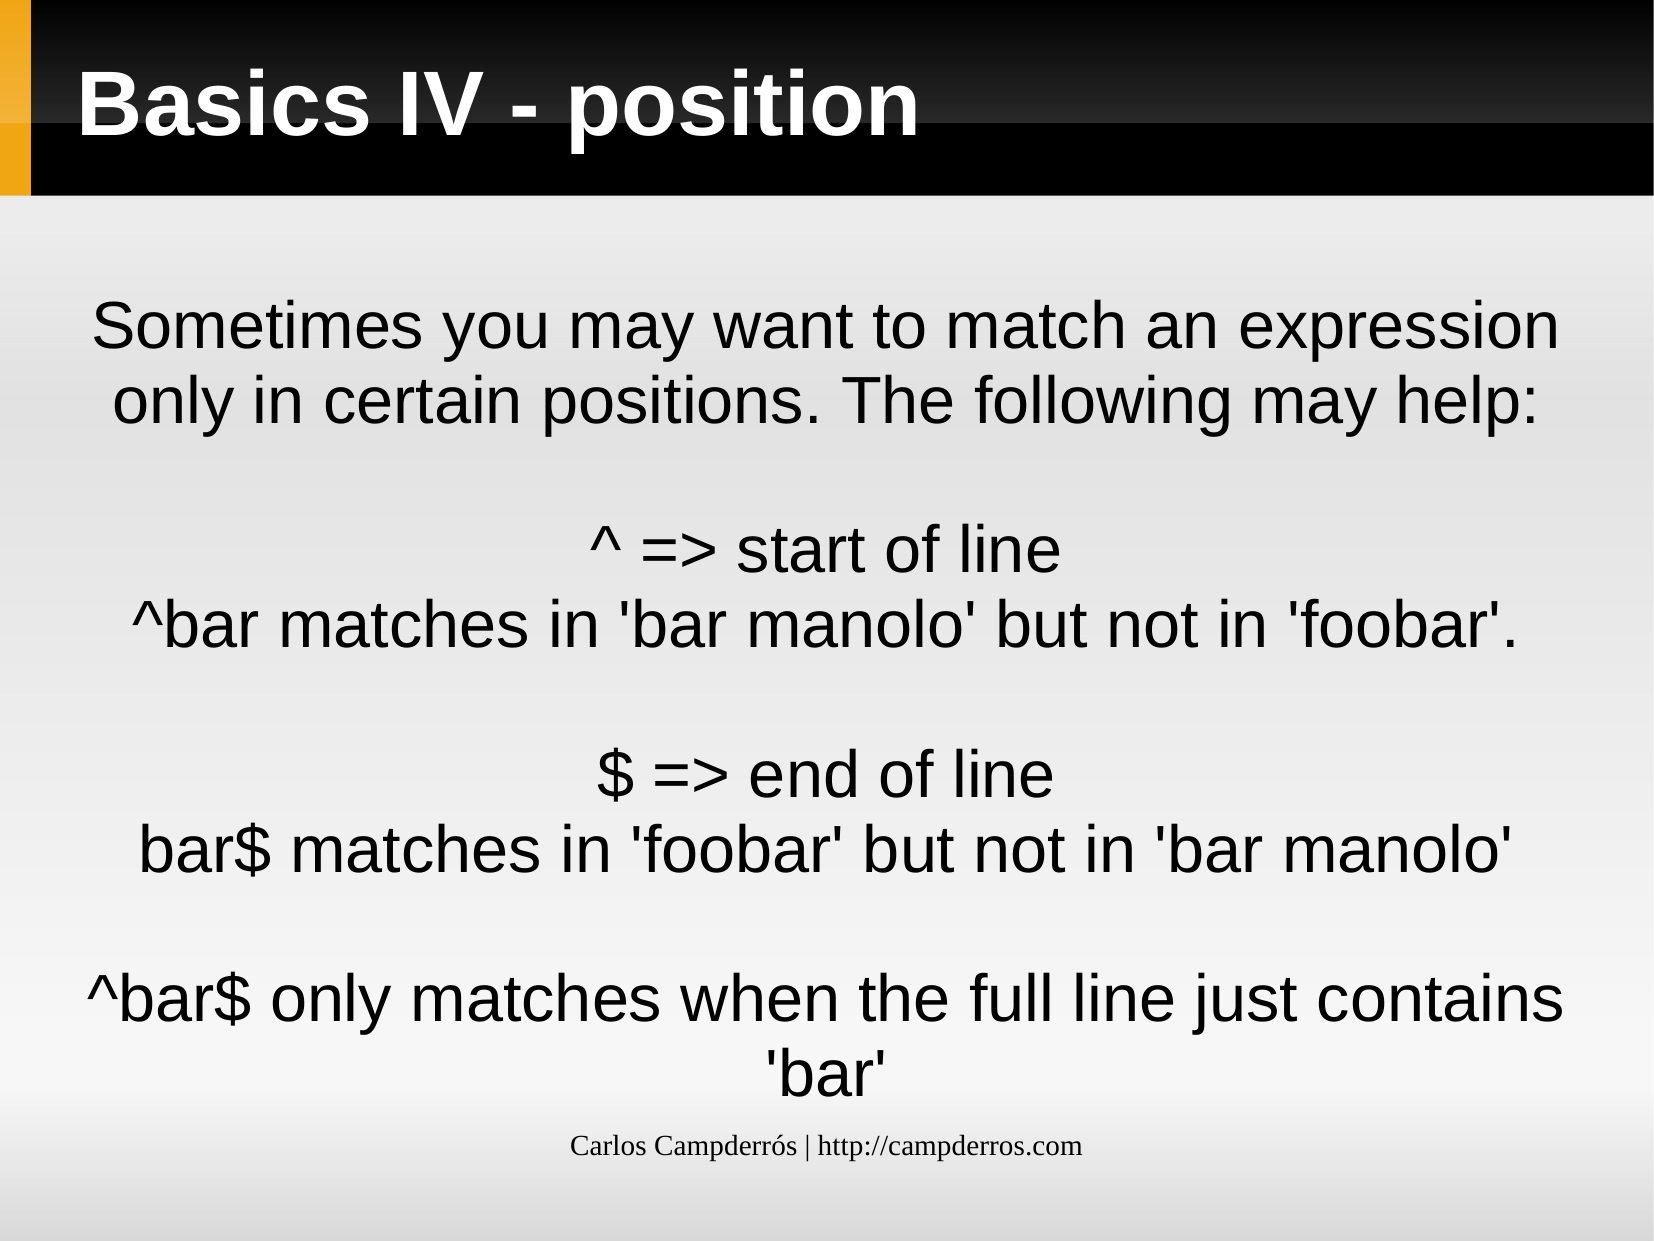

# Basics IV - position
Sometimes you may want to match an expression only in certain positions. The following may help:
^ => start of line
^bar matches in 'bar manolo' but not in 'foobar'.
$ => end of line
bar$ matches in 'foobar' but not in 'bar manolo'
^bar$ only matches when the full line just contains 'bar'
Carlos Campderrós | http://campderros.com